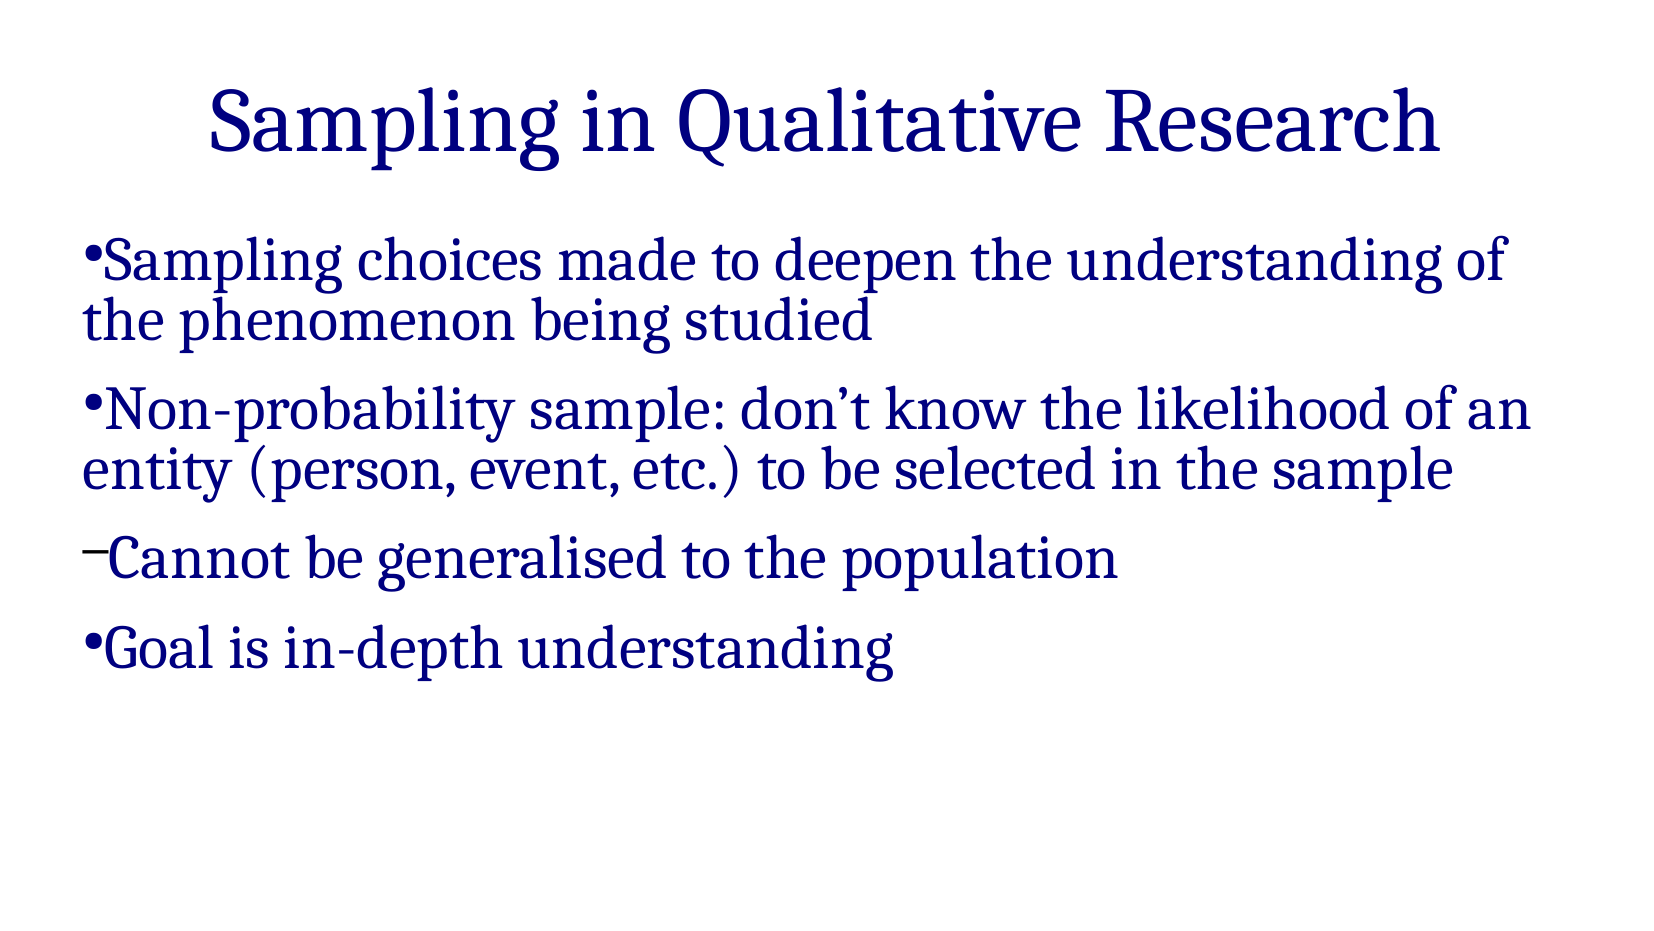

# Sampling in Qualitative Research
Sampling choices made to deepen the understanding of the phenomenon being studied
Non-probability sample: don’t know the likelihood of an entity (person, event, etc.) to be selected in the sample
Cannot be generalised to the population
Goal is in-depth understanding